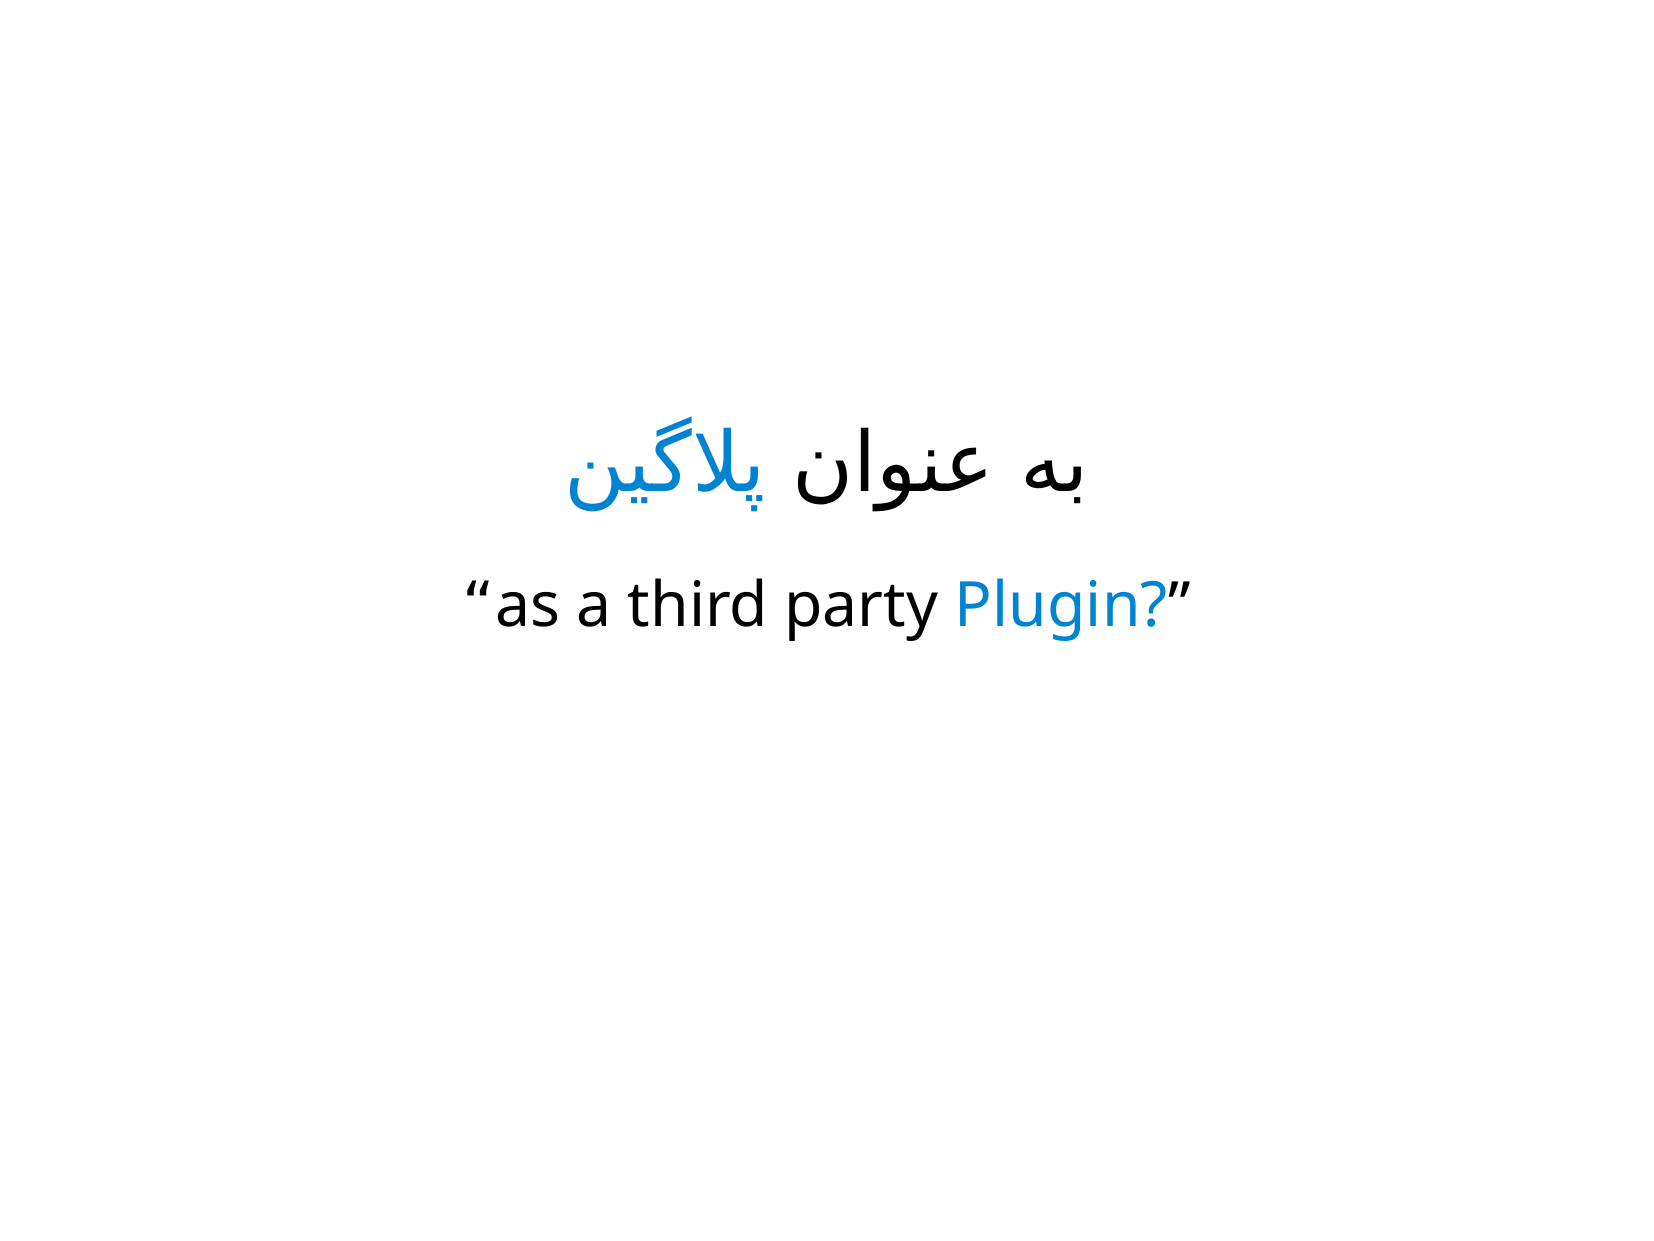

به عنوان پلاگین
“as a third party Plugin?”